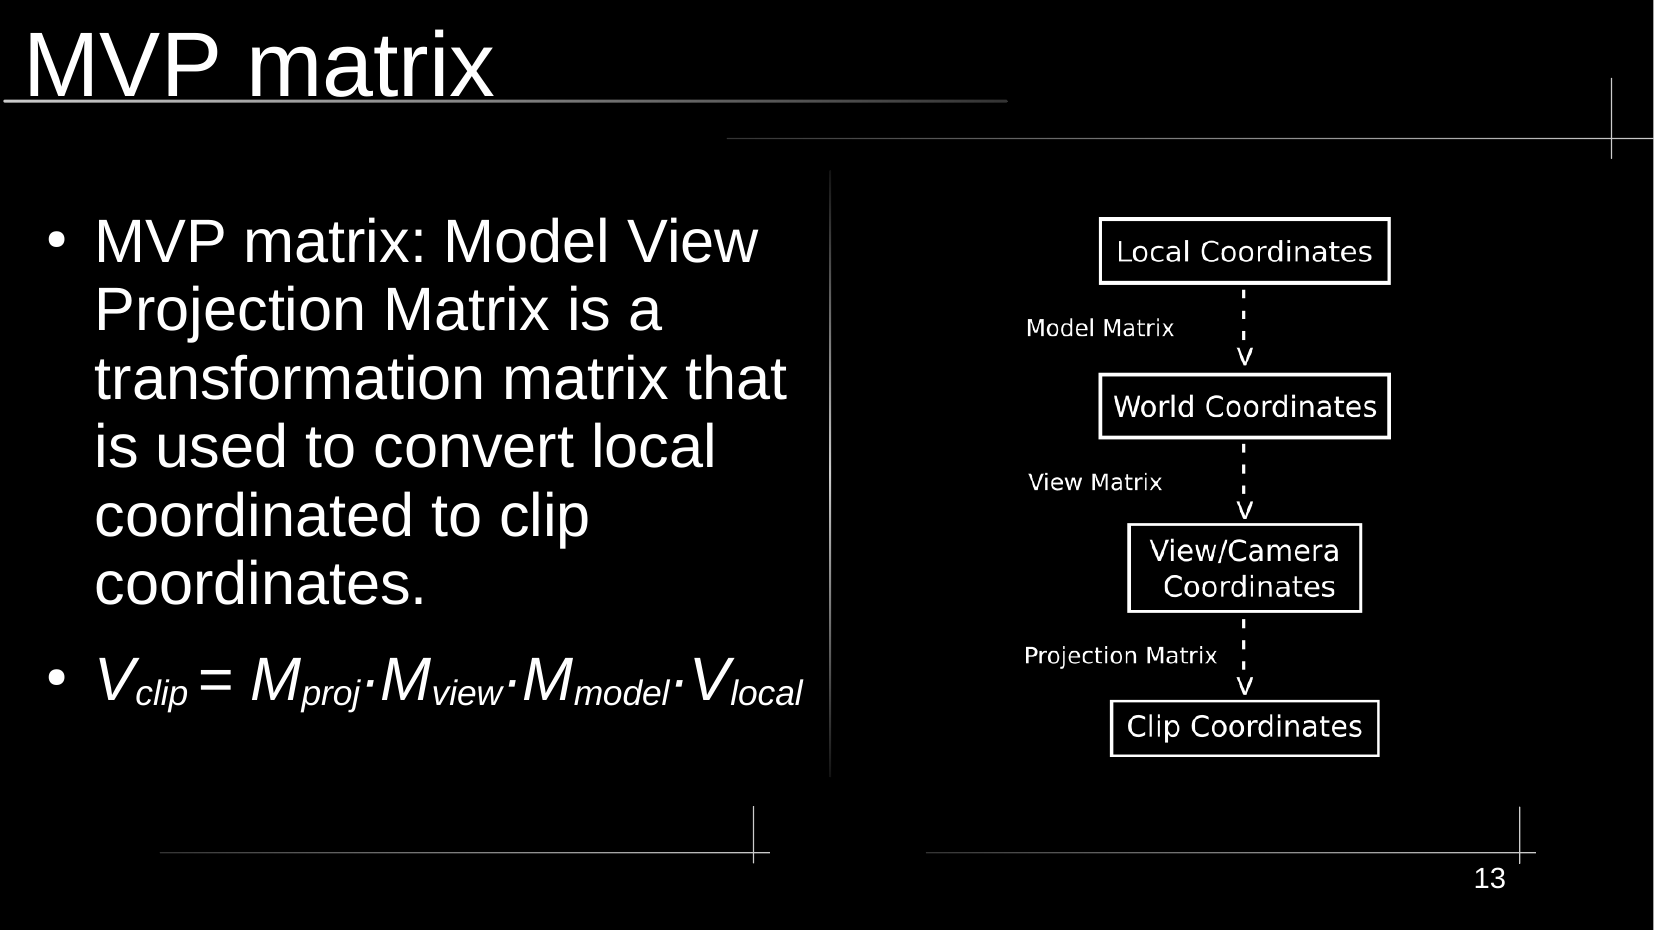

# MVP matrix
MVP matrix: Model View Projection Matrix is a transformation matrix that is used to convert local coordinated to clip coordinates.
Vclip = Mproj·Mview·Mmodel·Vlocal
13